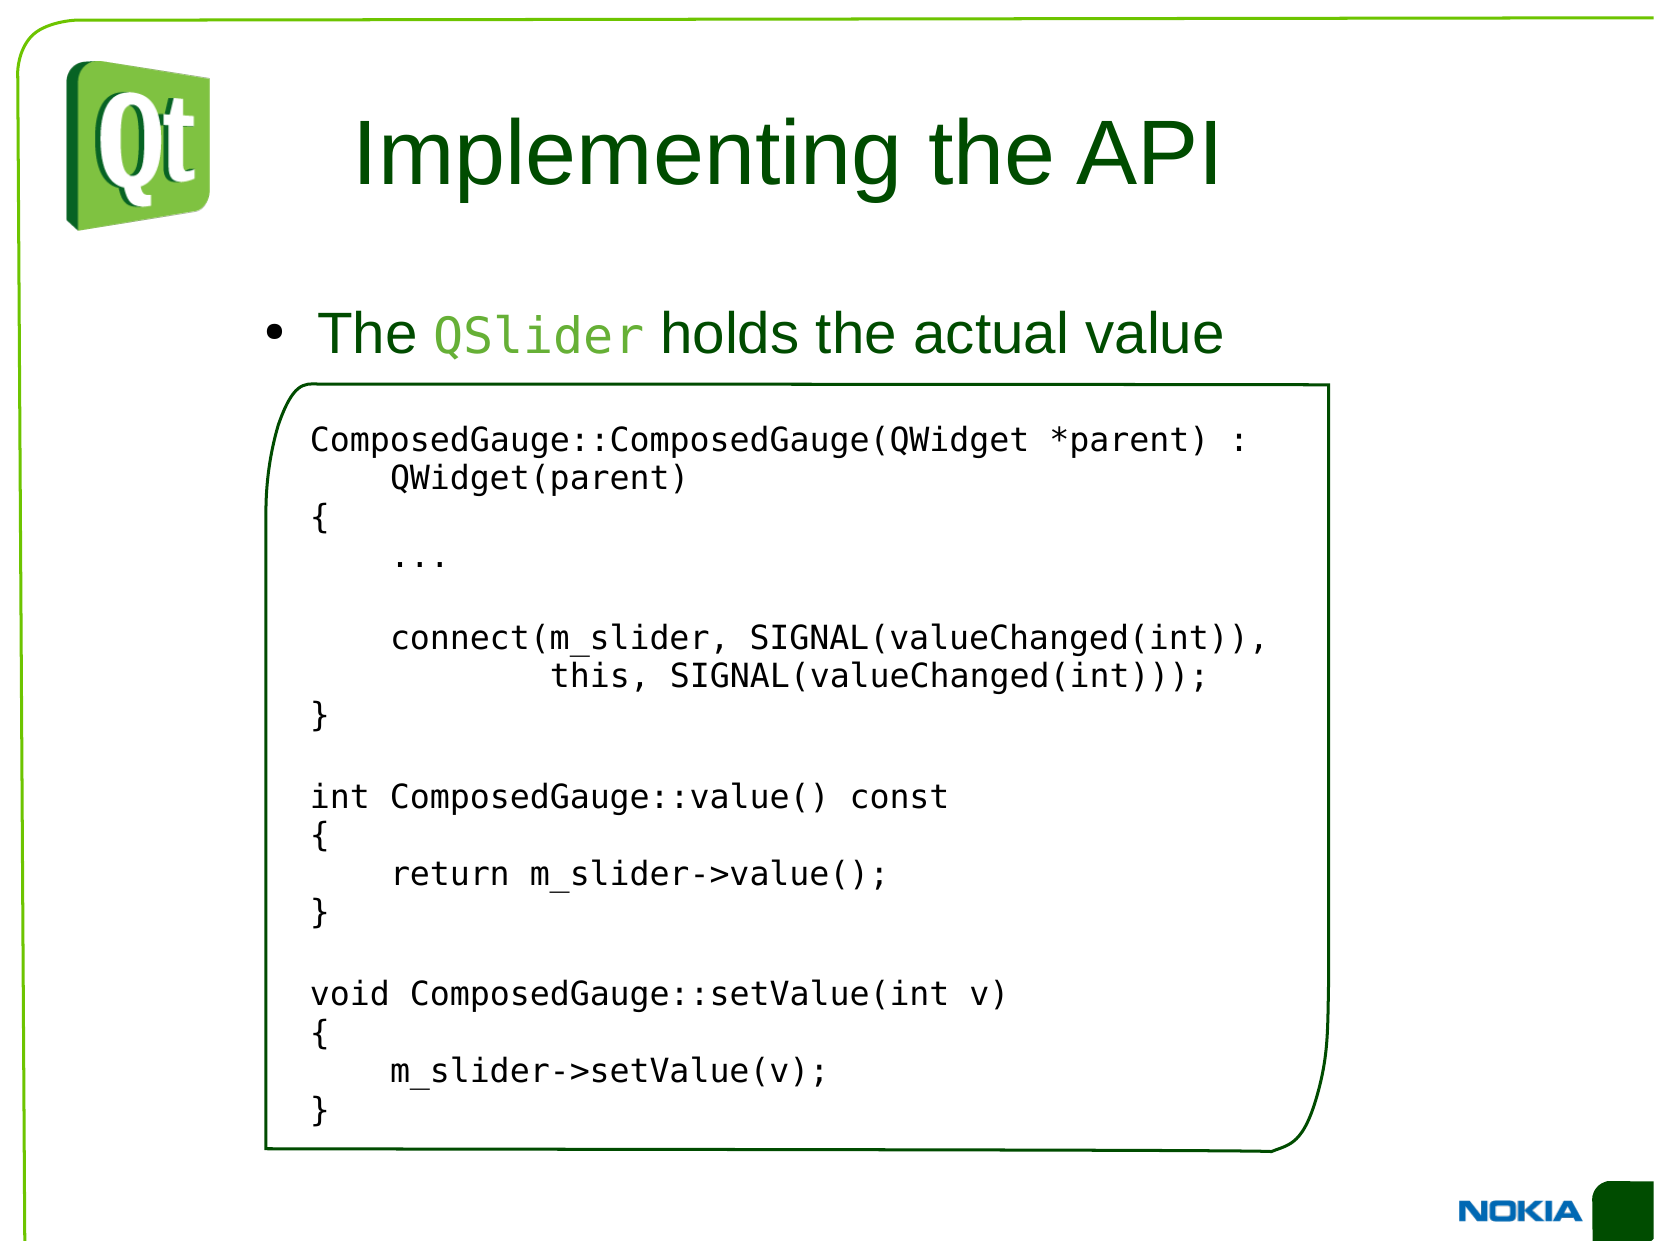

# Implementing the API
The QSlider holds the actual value
ComposedGauge::ComposedGauge(QWidget *parent) :
 QWidget(parent)
{
 ...
 connect(m_slider, SIGNAL(valueChanged(int)),
 this, SIGNAL(valueChanged(int)));
}
int ComposedGauge::value() const
{
 return m_slider->value();
}
void ComposedGauge::setValue(int v)
{
 m_slider->setValue(v);
}